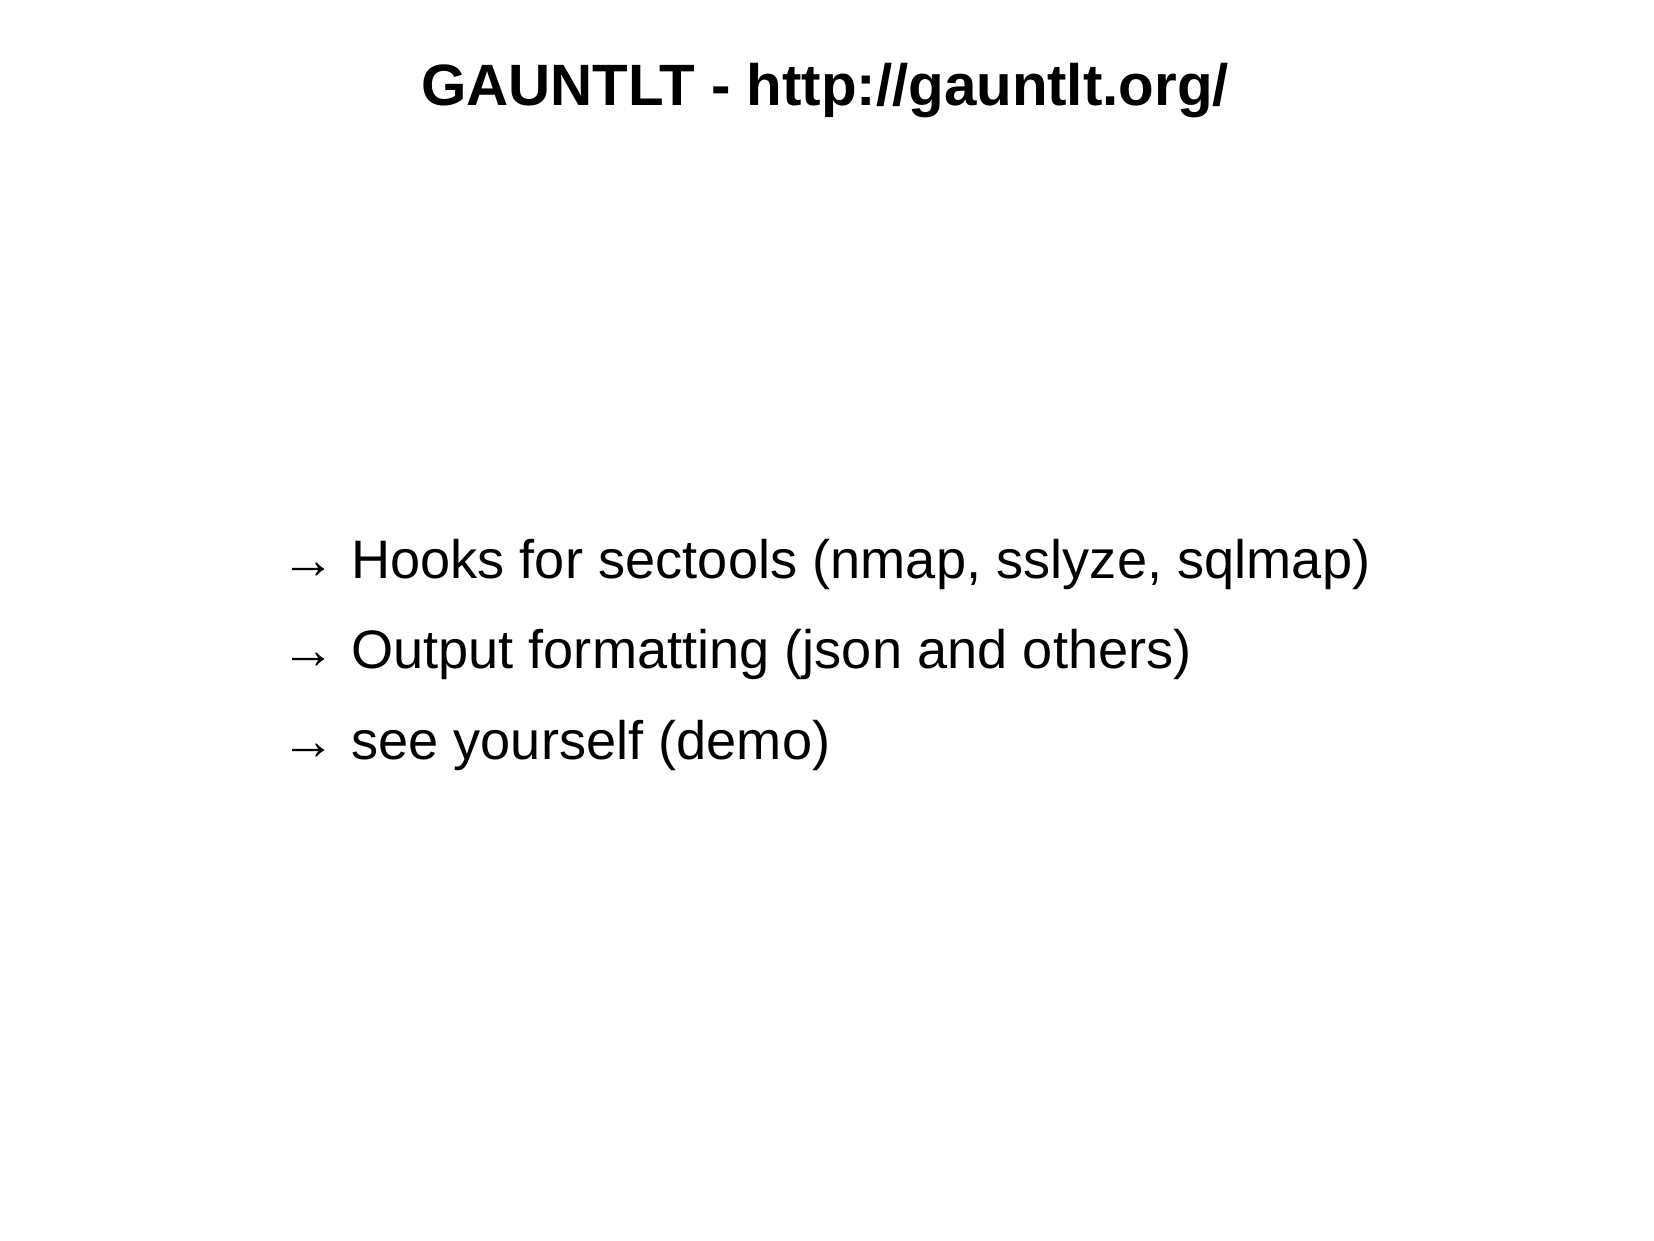

GAUNTLT - http://gauntlt.org/
→ Hooks for sectools (nmap, sslyze, sqlmap)
→ Output formatting (json and others)
→ see yourself (demo)